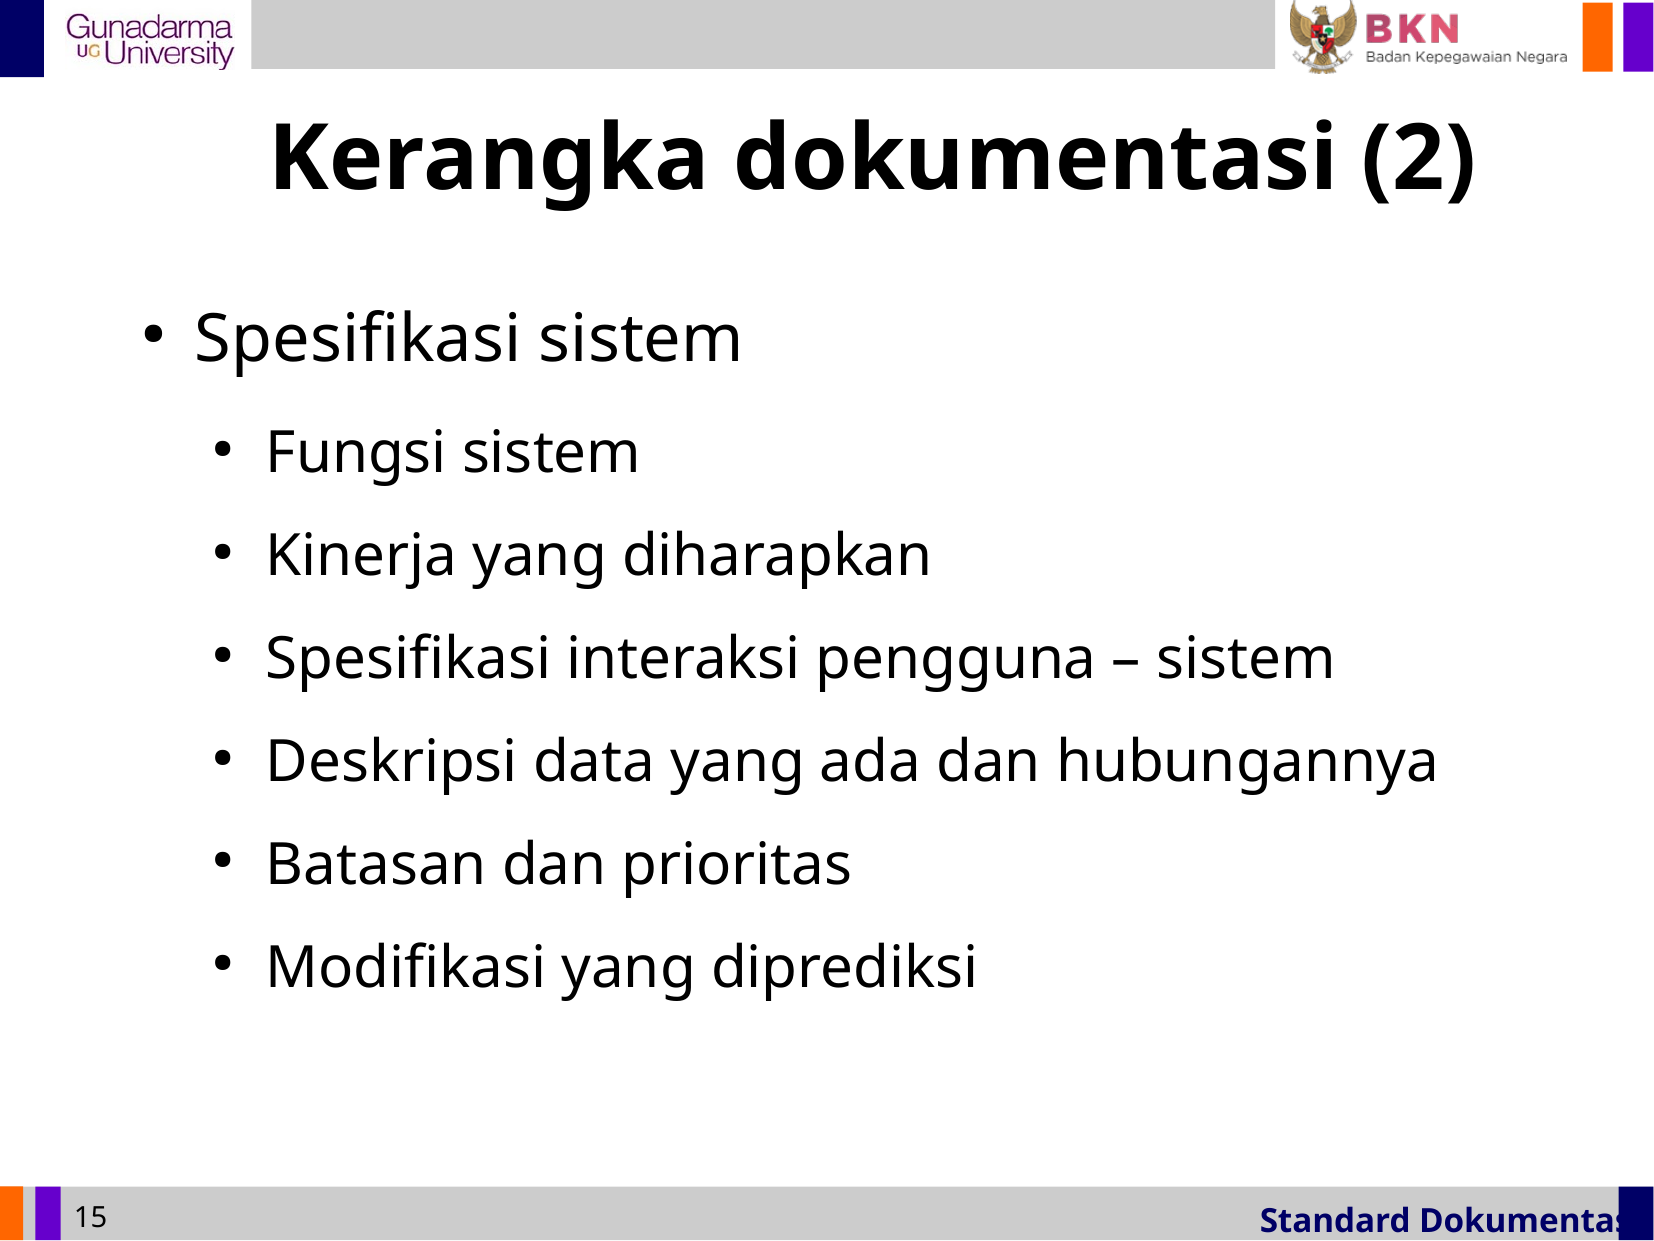

# Kerangka dokumentasi (2)
Spesifikasi sistem
Fungsi sistem
Kinerja yang diharapkan
Spesifikasi interaksi pengguna – sistem
Deskripsi data yang ada dan hubungannya
Batasan dan prioritas
Modifikasi yang diprediksi